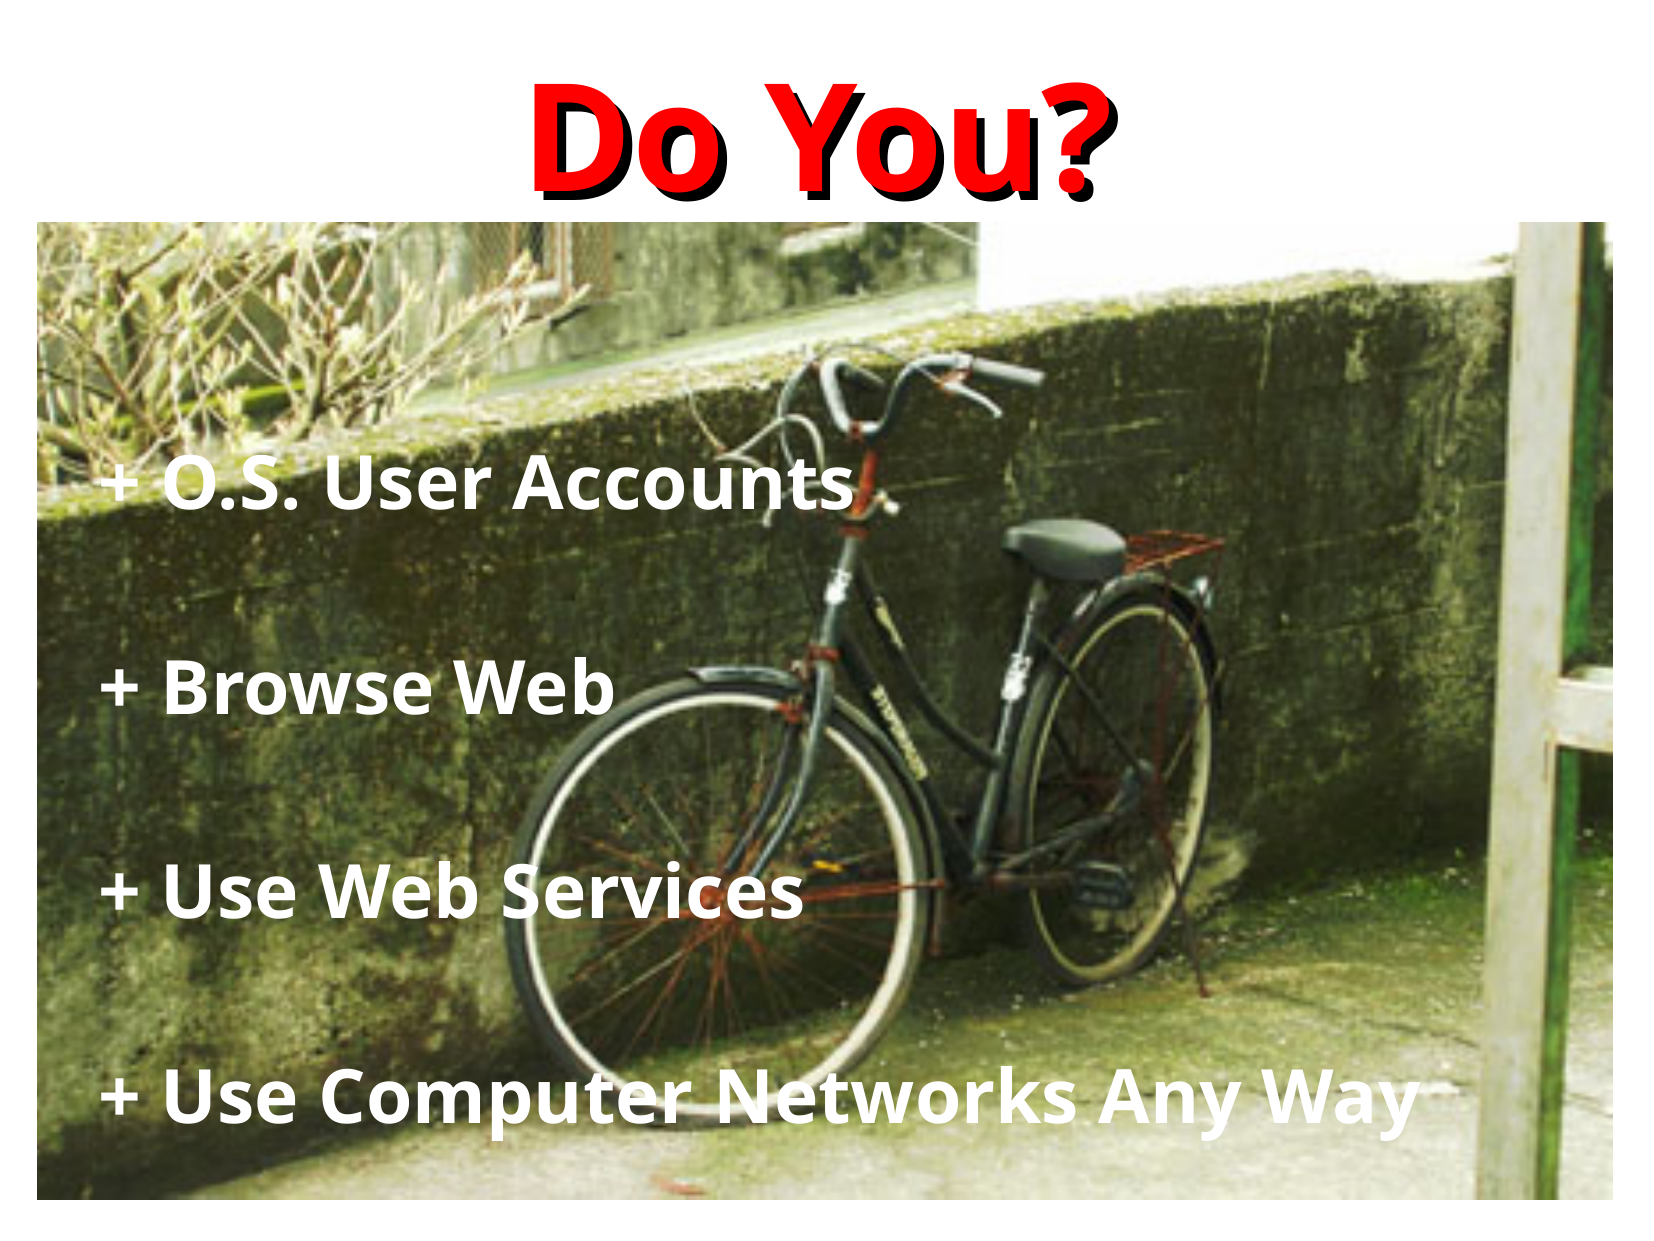

Do You?
+ O.S. User Accounts
+ Browse Web
+ Use Web Services
+ Use Computer Networks Any Way
+ Have Any Form Of Binary Data